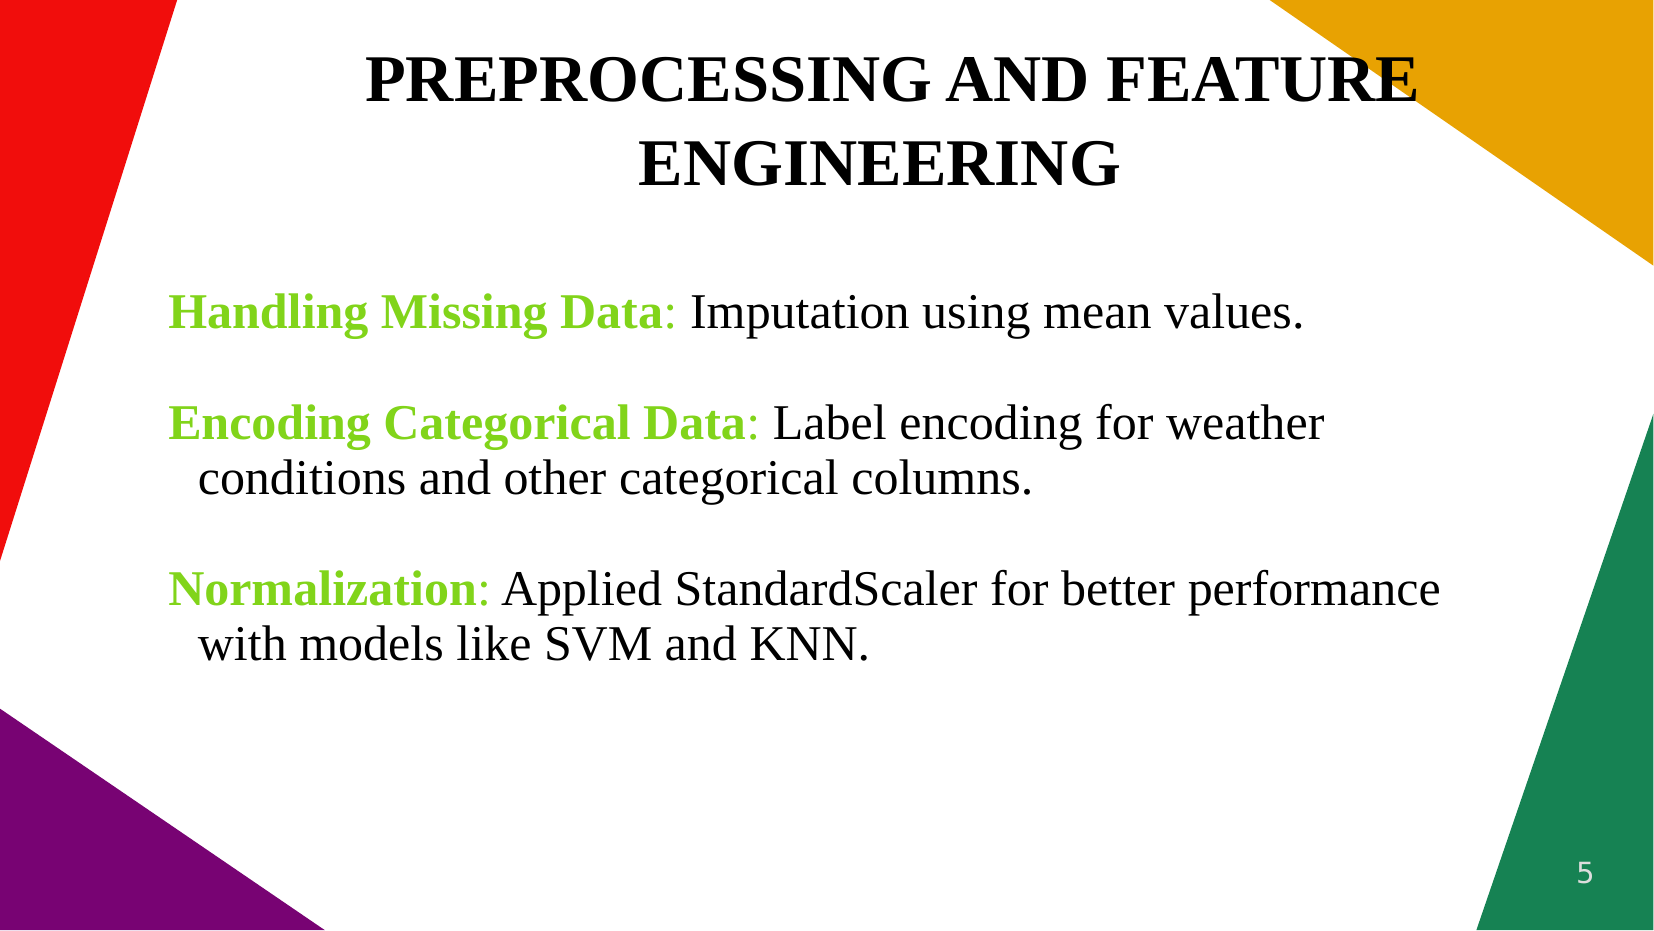

# PREPROCESSING AND FEATURE ENGINEERING
Handling Missing Data: Imputation using mean values.
Encoding Categorical Data: Label encoding for weather conditions and other categorical columns.
Normalization: Applied StandardScaler for better performance with models like SVM and KNN.
5